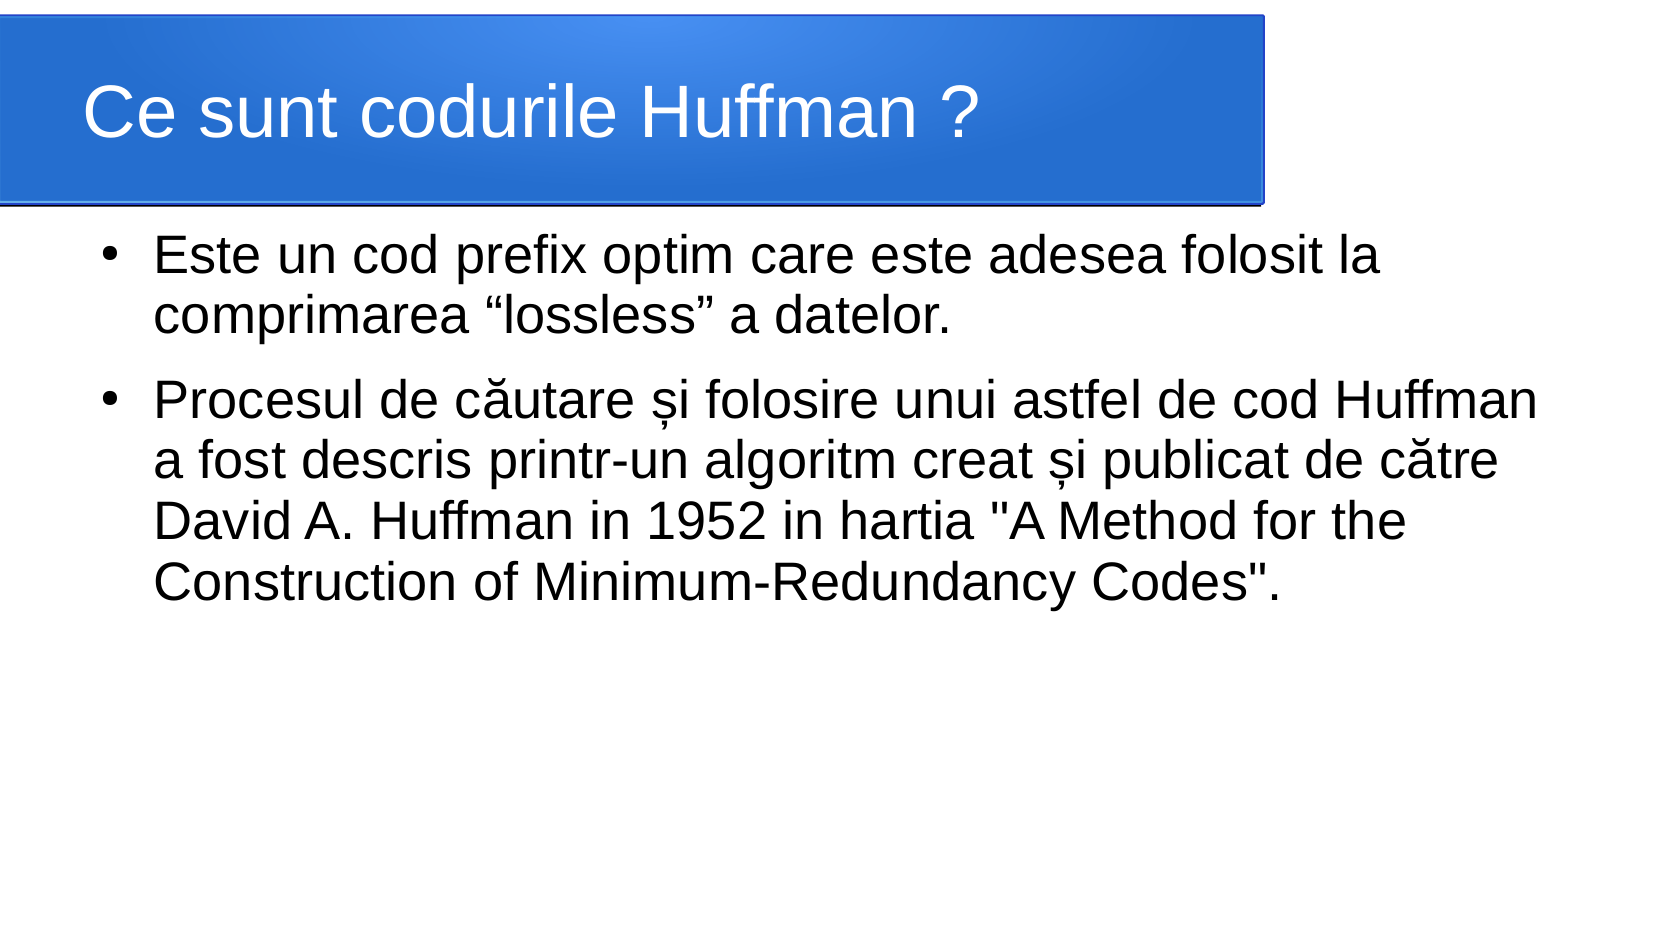

# Ce sunt codurile Huffman ?
Este un cod prefix optim care este adesea folosit la comprimarea “lossless” a datelor.
Procesul de căutare și folosire unui astfel de cod Huffman a fost descris printr-un algoritm creat și publicat de către David A. Huffman in 1952 in hartia "A Method for the Construction of Minimum-Redundancy Codes".